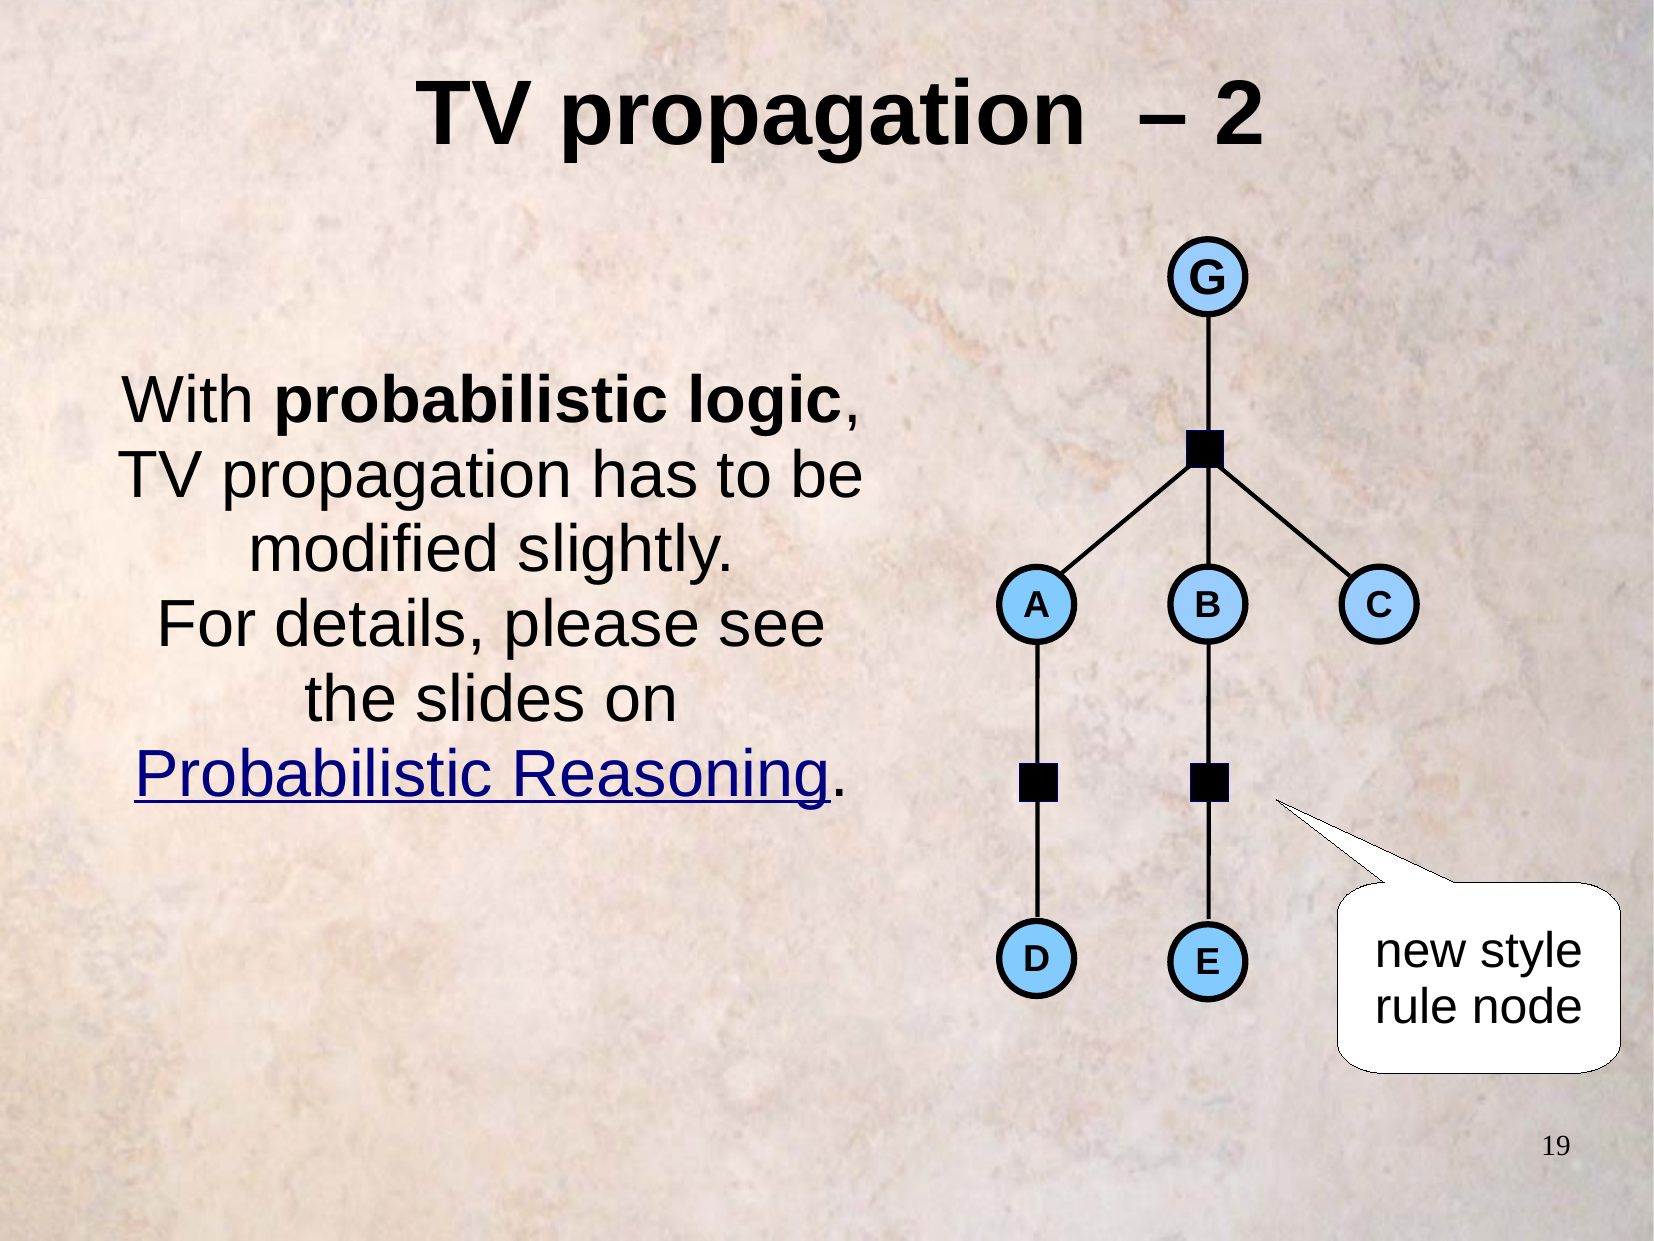

TV propagation – 2
G
# With probabilistic logic, TV propagation has to be modified slightly.
For details, please see
the slides on
Probabilistic Reasoning.
B
C
A
new style
rule node
D
E
19